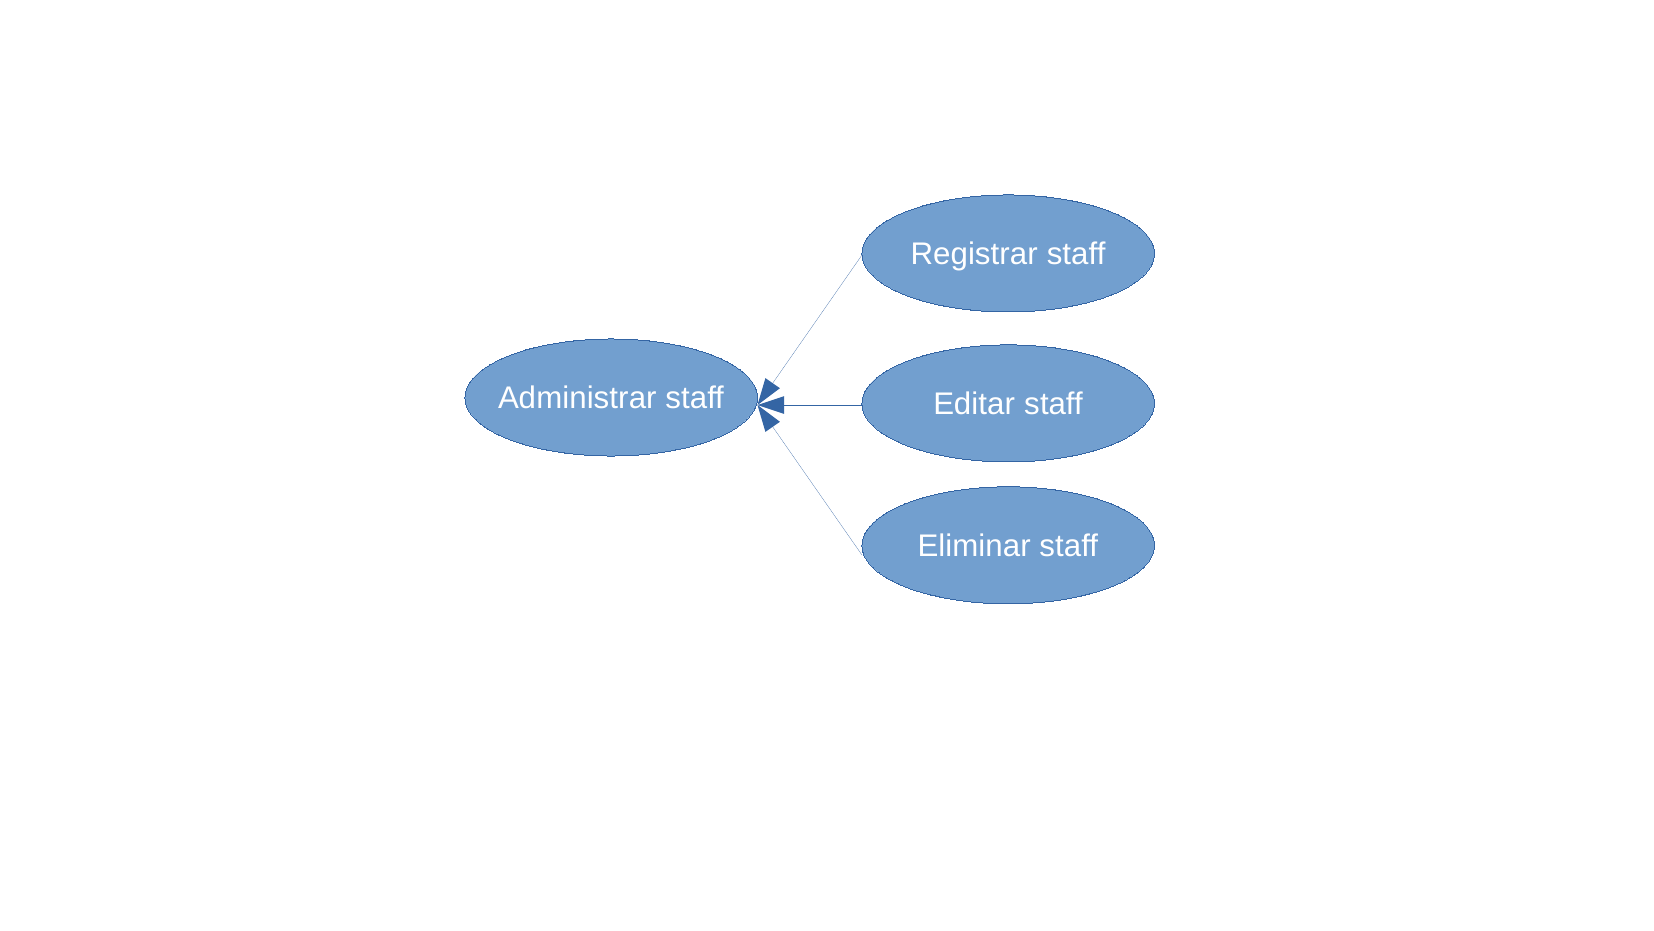

Registrar staff
Administrar staff
Editar staff
Eliminar staff